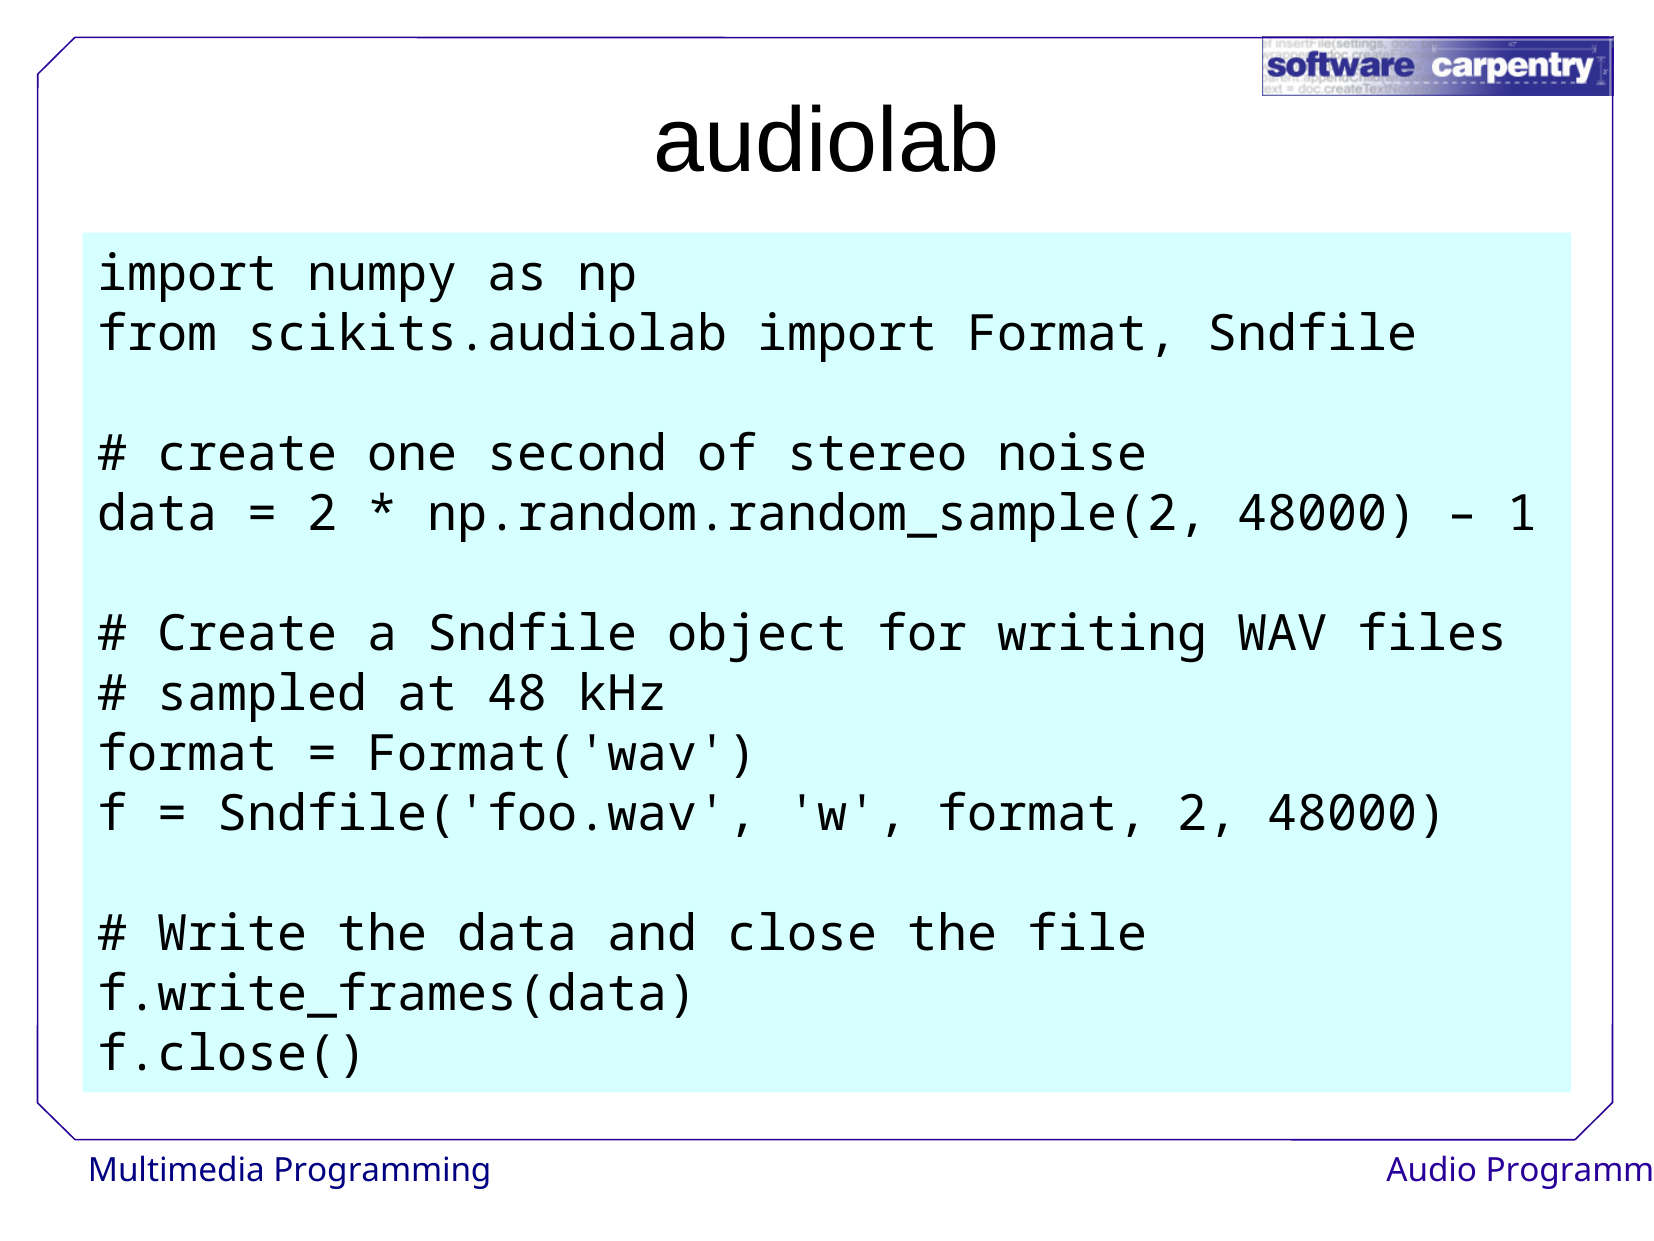

audiolab
import numpy as np
from scikits.audiolab import Format, Sndfile
# create one second of stereo noise
data = 2 * np.random.random_sample(2, 48000) – 1
# Create a Sndfile object for writing WAV files
# sampled at 48 kHz
format = Format('wav')
f = Sndfile('foo.wav', 'w', format, 2, 48000)
# Write the data and close the file
f.write_frames(data)
f.close()